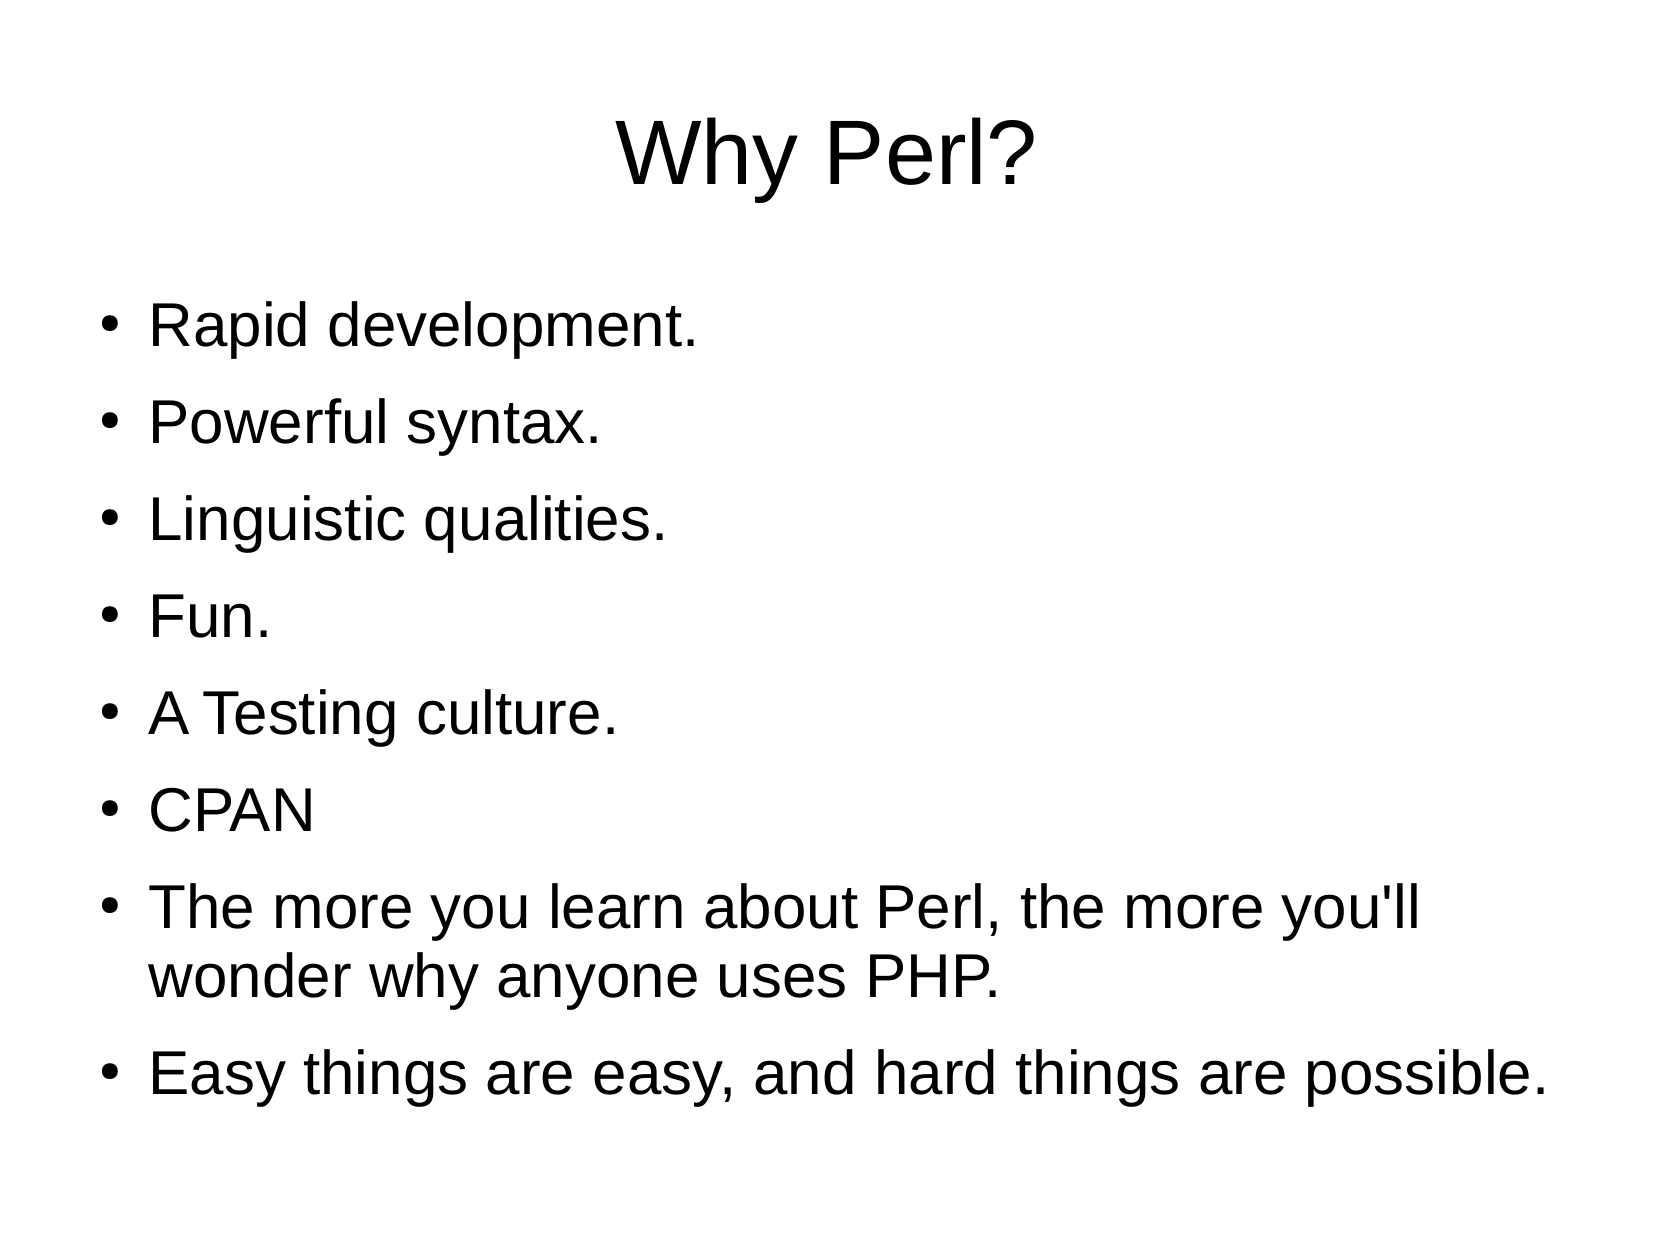

# Why Perl?
Rapid development.
Powerful syntax.
Linguistic qualities.
Fun.
A Testing culture.
CPAN
The more you learn about Perl, the more you'll wonder why anyone uses PHP.
Easy things are easy, and hard things are possible.